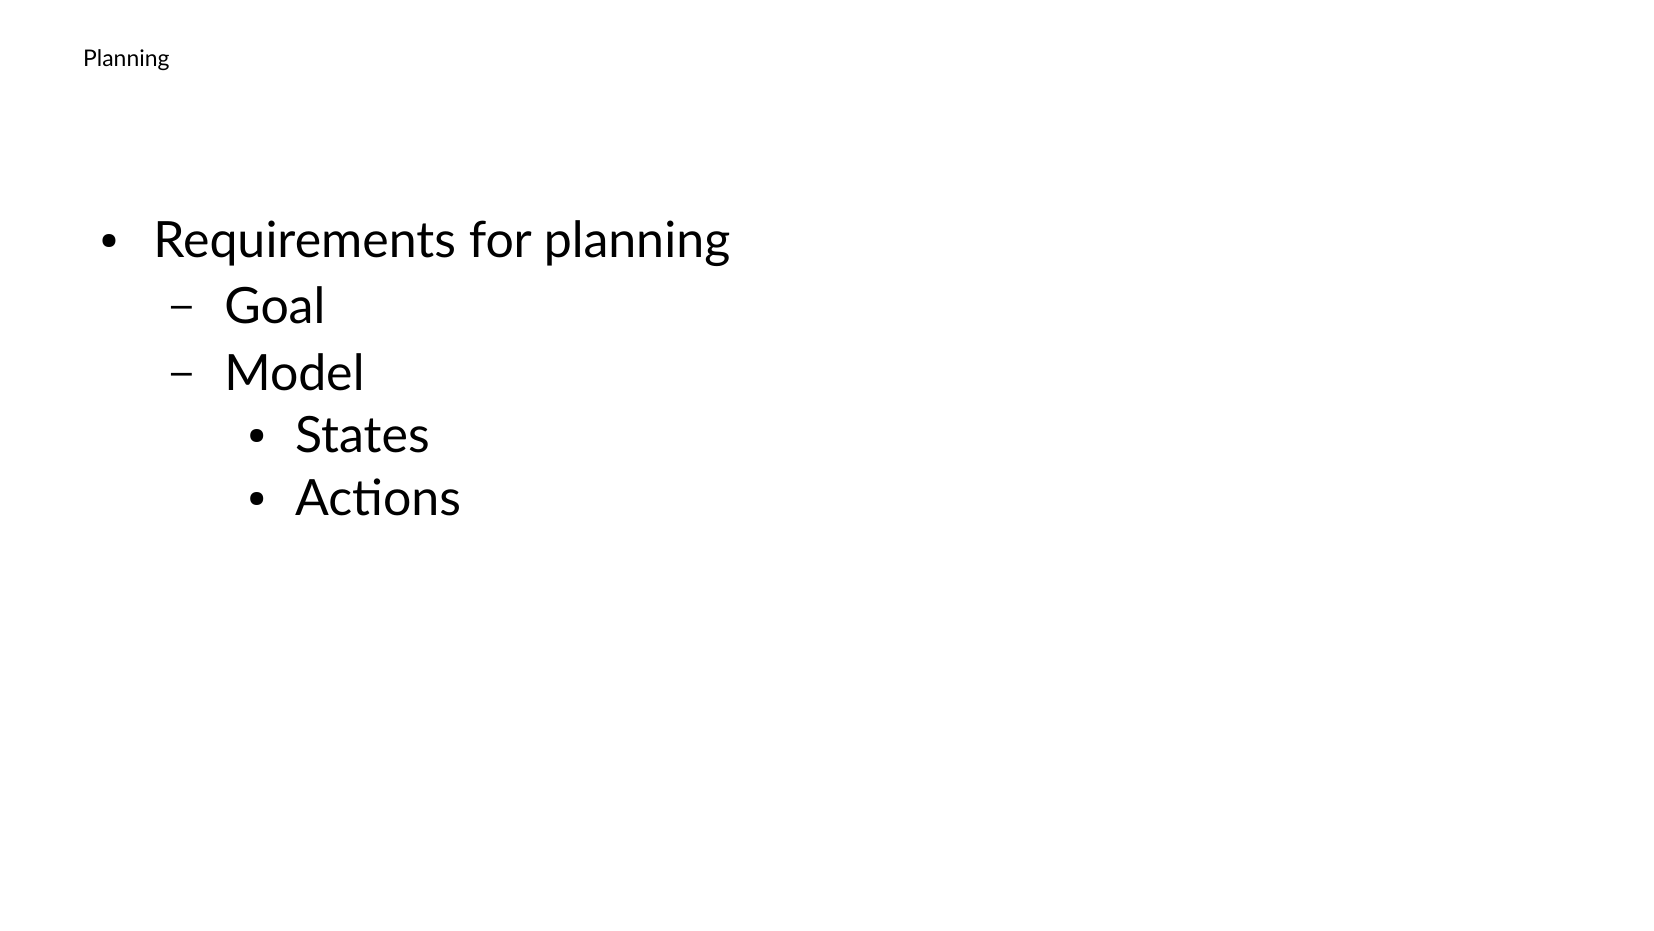

# Planning
Requirements for planning
Goal
Model
States
Actions